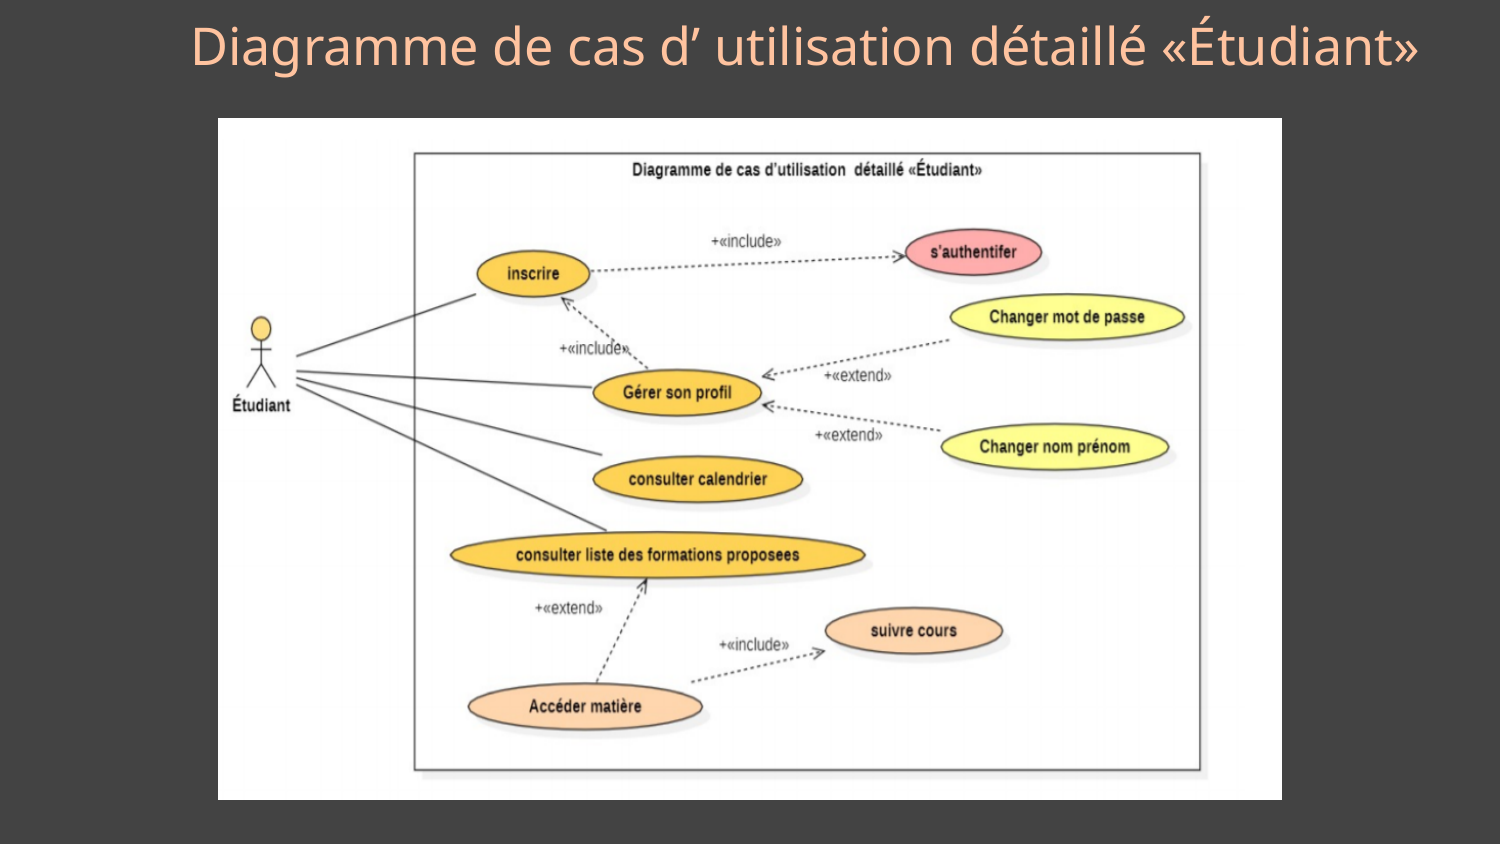

# Diagramme de cas d’ utilisation détaillé «Étudiant»